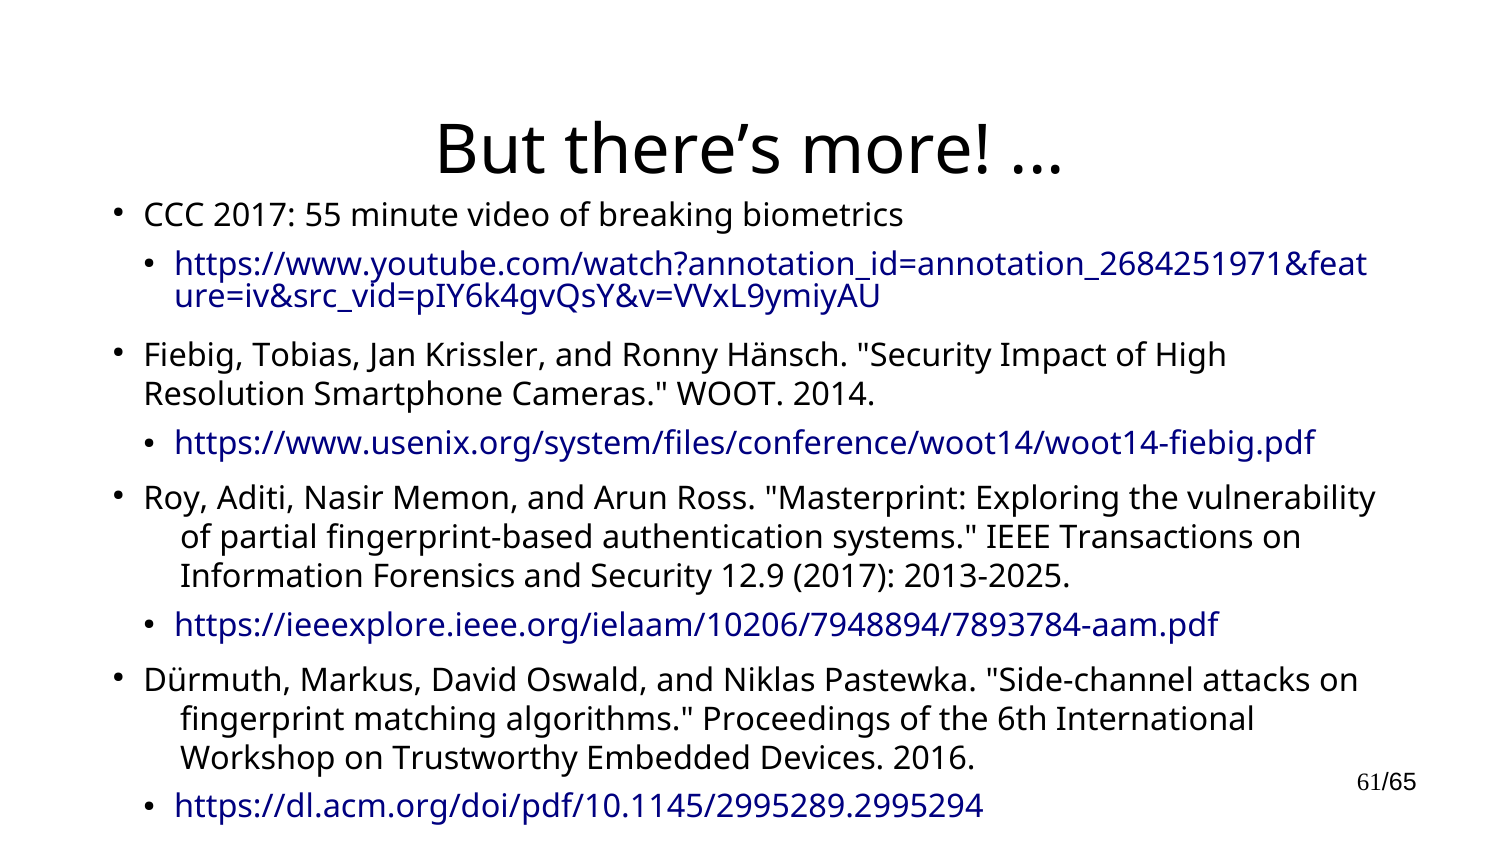

# But there’s more! ...
CCC 2017: 55 minute video of breaking biometrics
https://www.youtube.com/watch?annotation_id=annotation_2684251971&feature=iv&src_vid=pIY6k4gvQsY&v=VVxL9ymiyAU
Fiebig, Tobias, Jan Krissler, and Ronny Hänsch. "Security Impact of High Resolution Smartphone Cameras." WOOT. 2014.
https://www.usenix.org/system/files/conference/woot14/woot14-fiebig.pdf
Roy, Aditi, Nasir Memon, and Arun Ross. "Masterprint: Exploring the vulnerability of partial fingerprint-based authentication systems." IEEE Transactions on Information Forensics and Security 12.9 (2017): 2013-2025.
https://ieeexplore.ieee.org/ielaam/10206/7948894/7893784-aam.pdf
Dürmuth, Markus, David Oswald, and Niklas Pastewka. "Side-channel attacks on fingerprint matching algorithms." Proceedings of the 6th International Workshop on Trustworthy Embedded Devices. 2016.
https://dl.acm.org/doi/pdf/10.1145/2995289.2995294